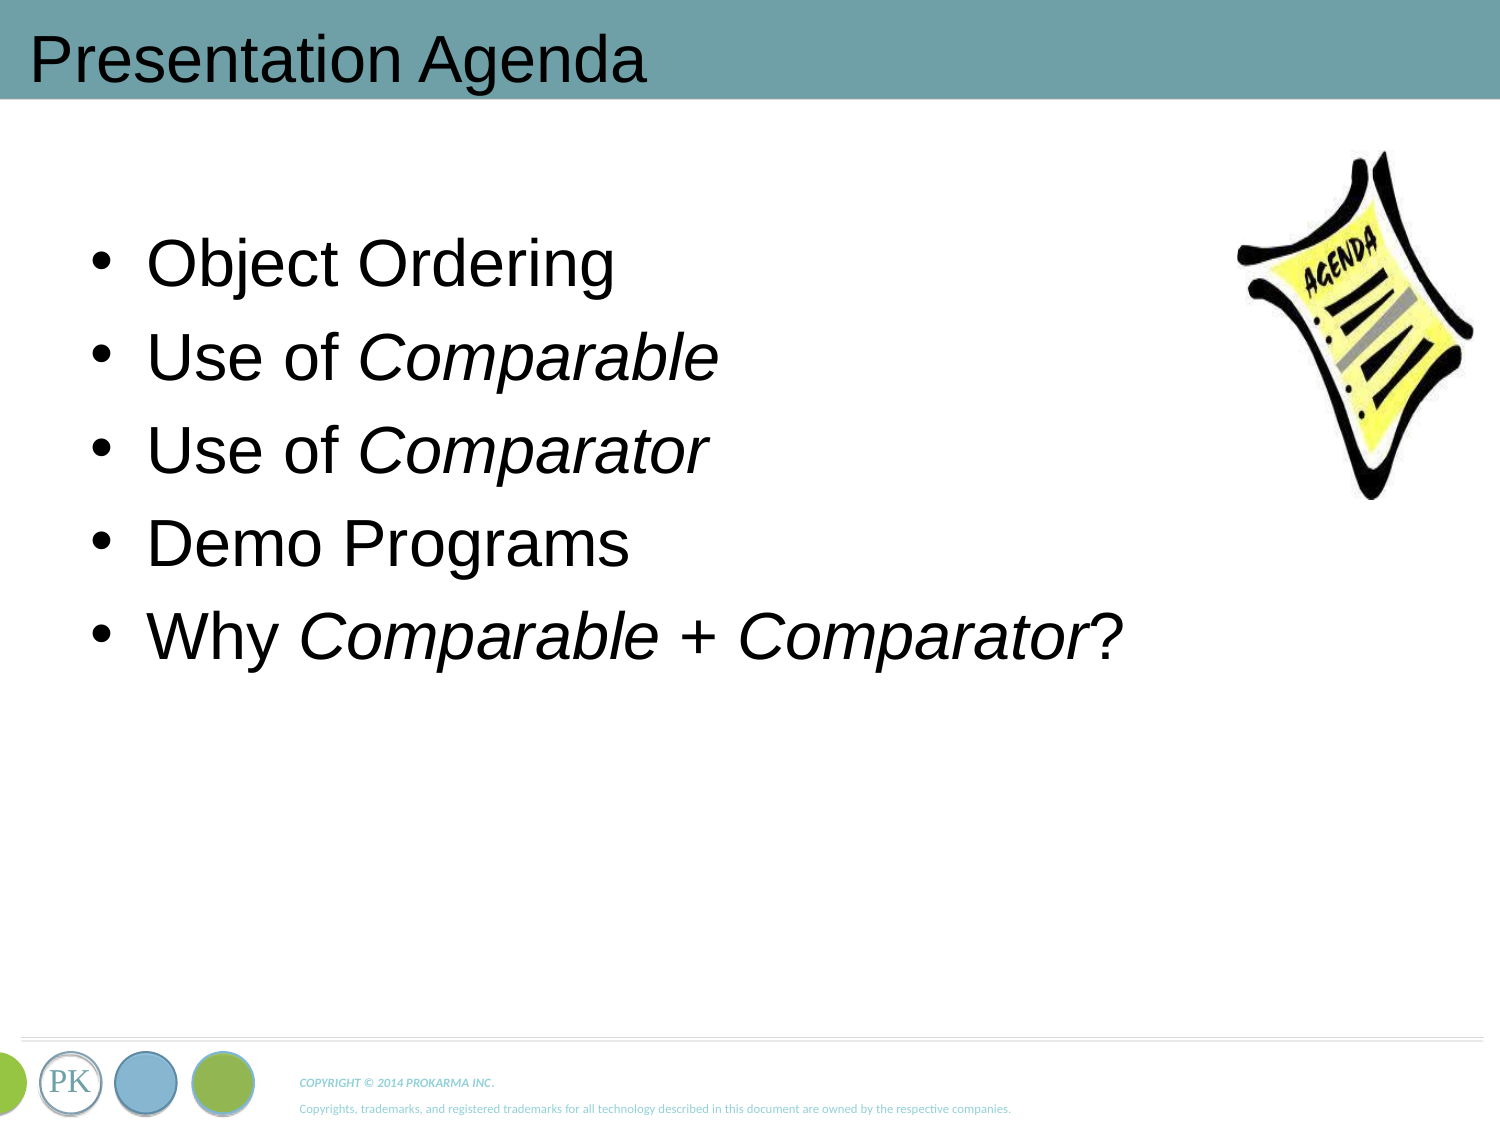

Presentation Agenda
Object Ordering
Use of Comparable
Use of Comparator
Demo Programs
Why Comparable + Comparator?